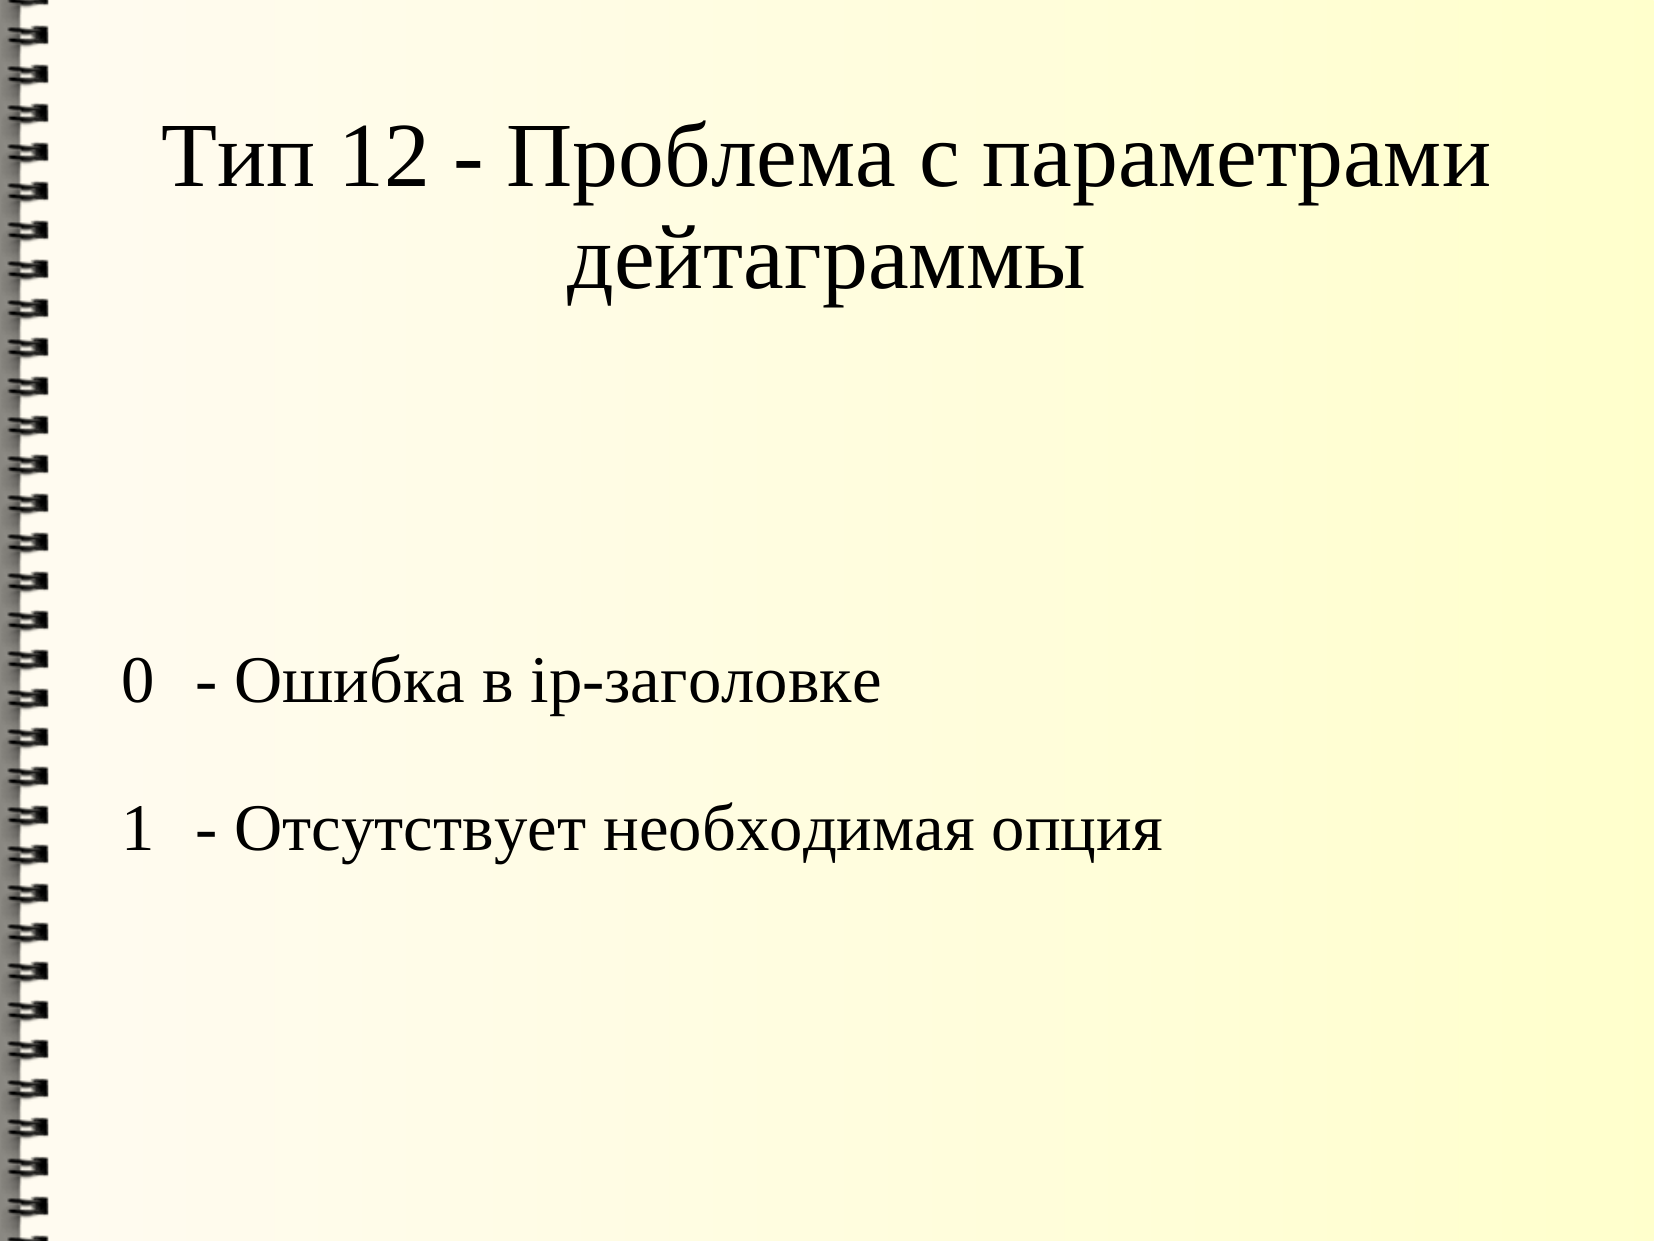

# Тип 12 - Проблема с параметрами дейтаграммы
0	- Ошибка в ip-заголовке
1	- Отсутствует необходимая опция